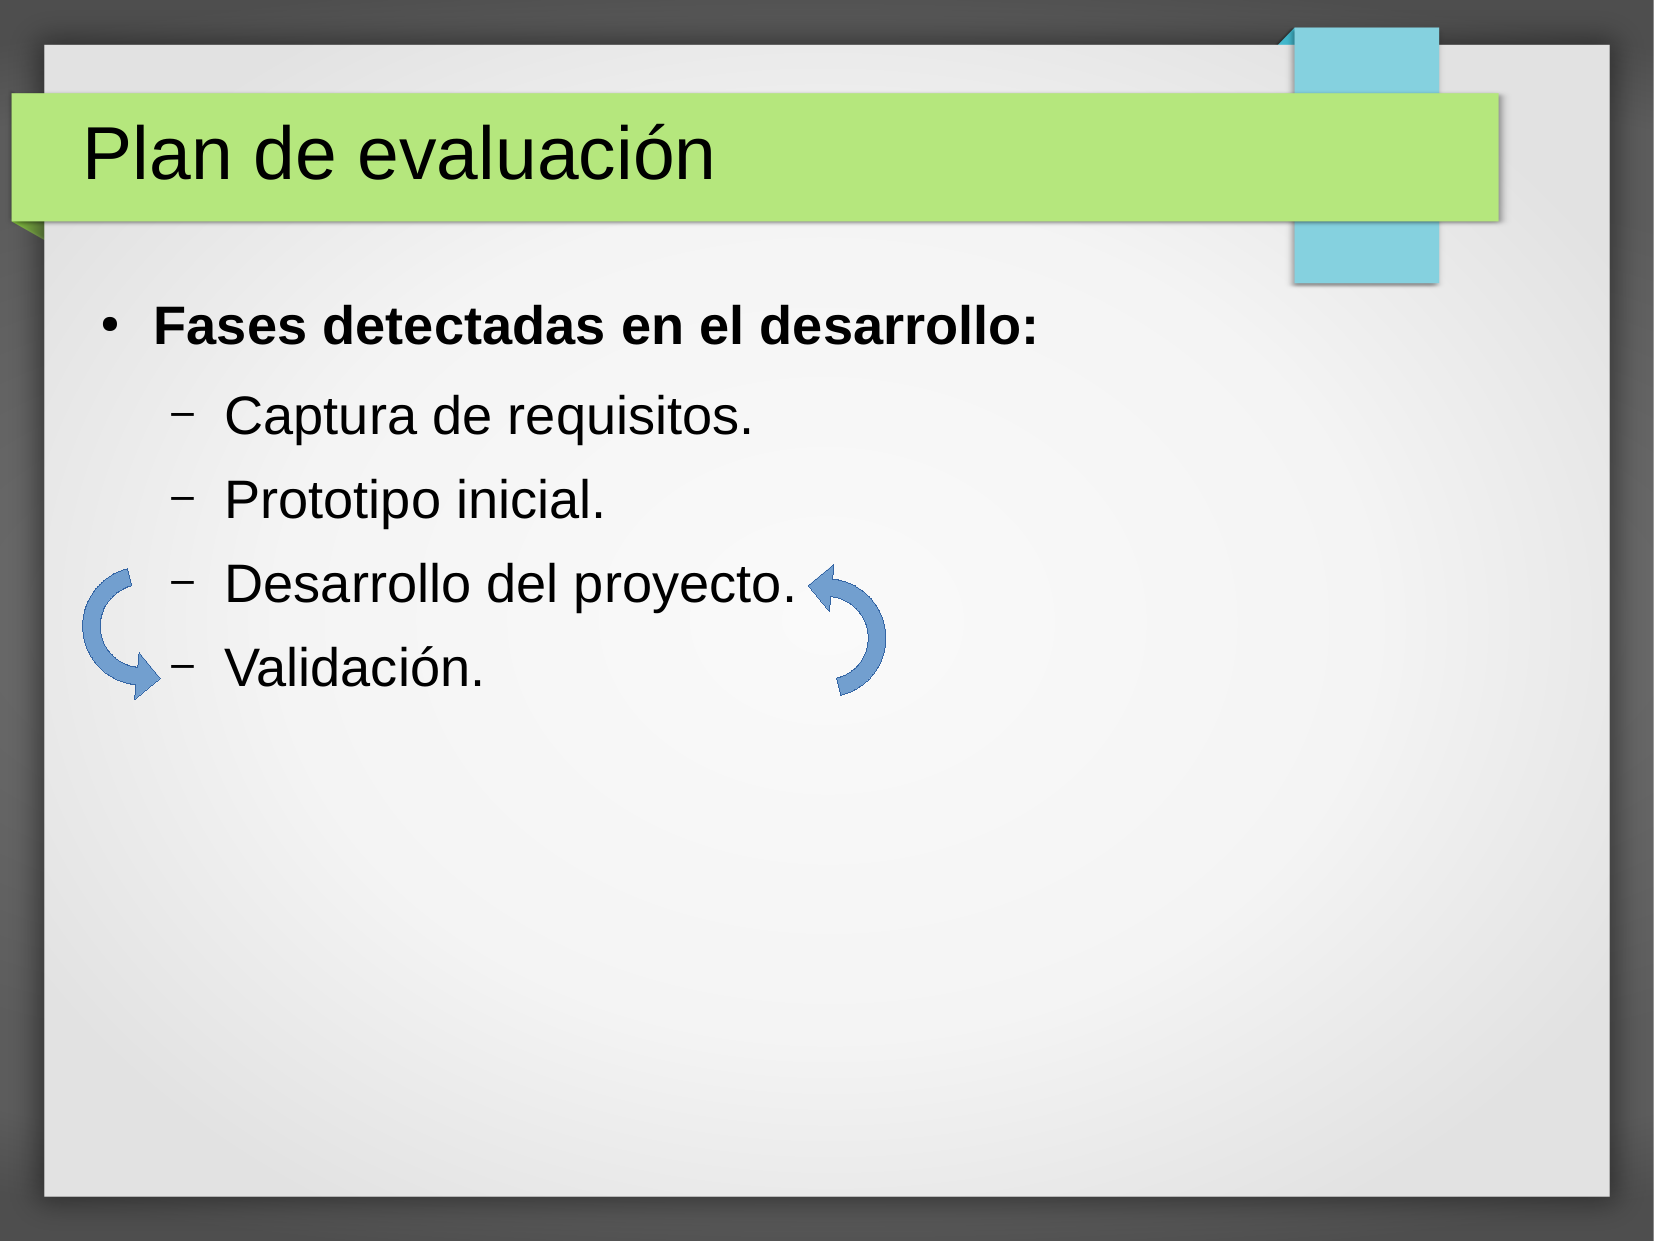

# Plan de evaluación
Fases detectadas en el desarrollo:
Captura de requisitos.
Prototipo inicial.
Desarrollo del proyecto.
Validación.